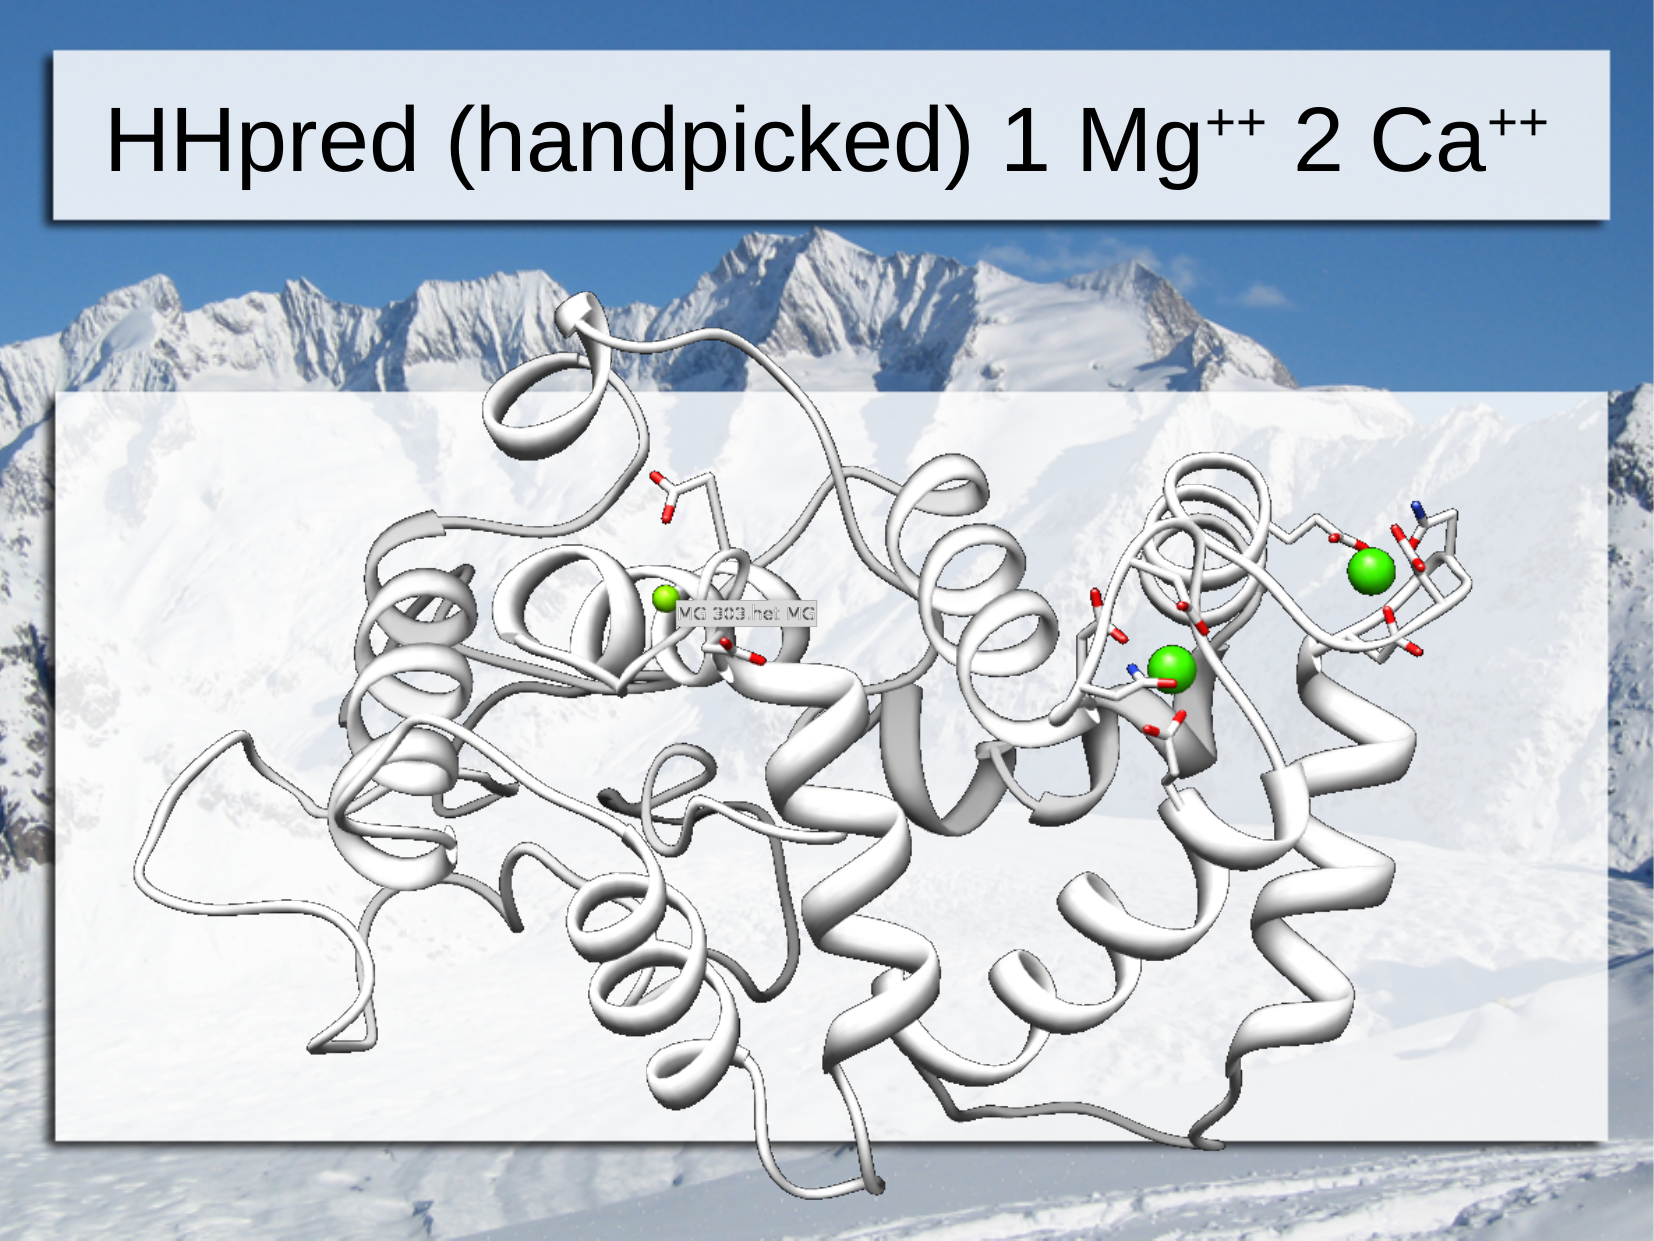

# HHpred (handpicked) 1 Mg++ 2 Ca++